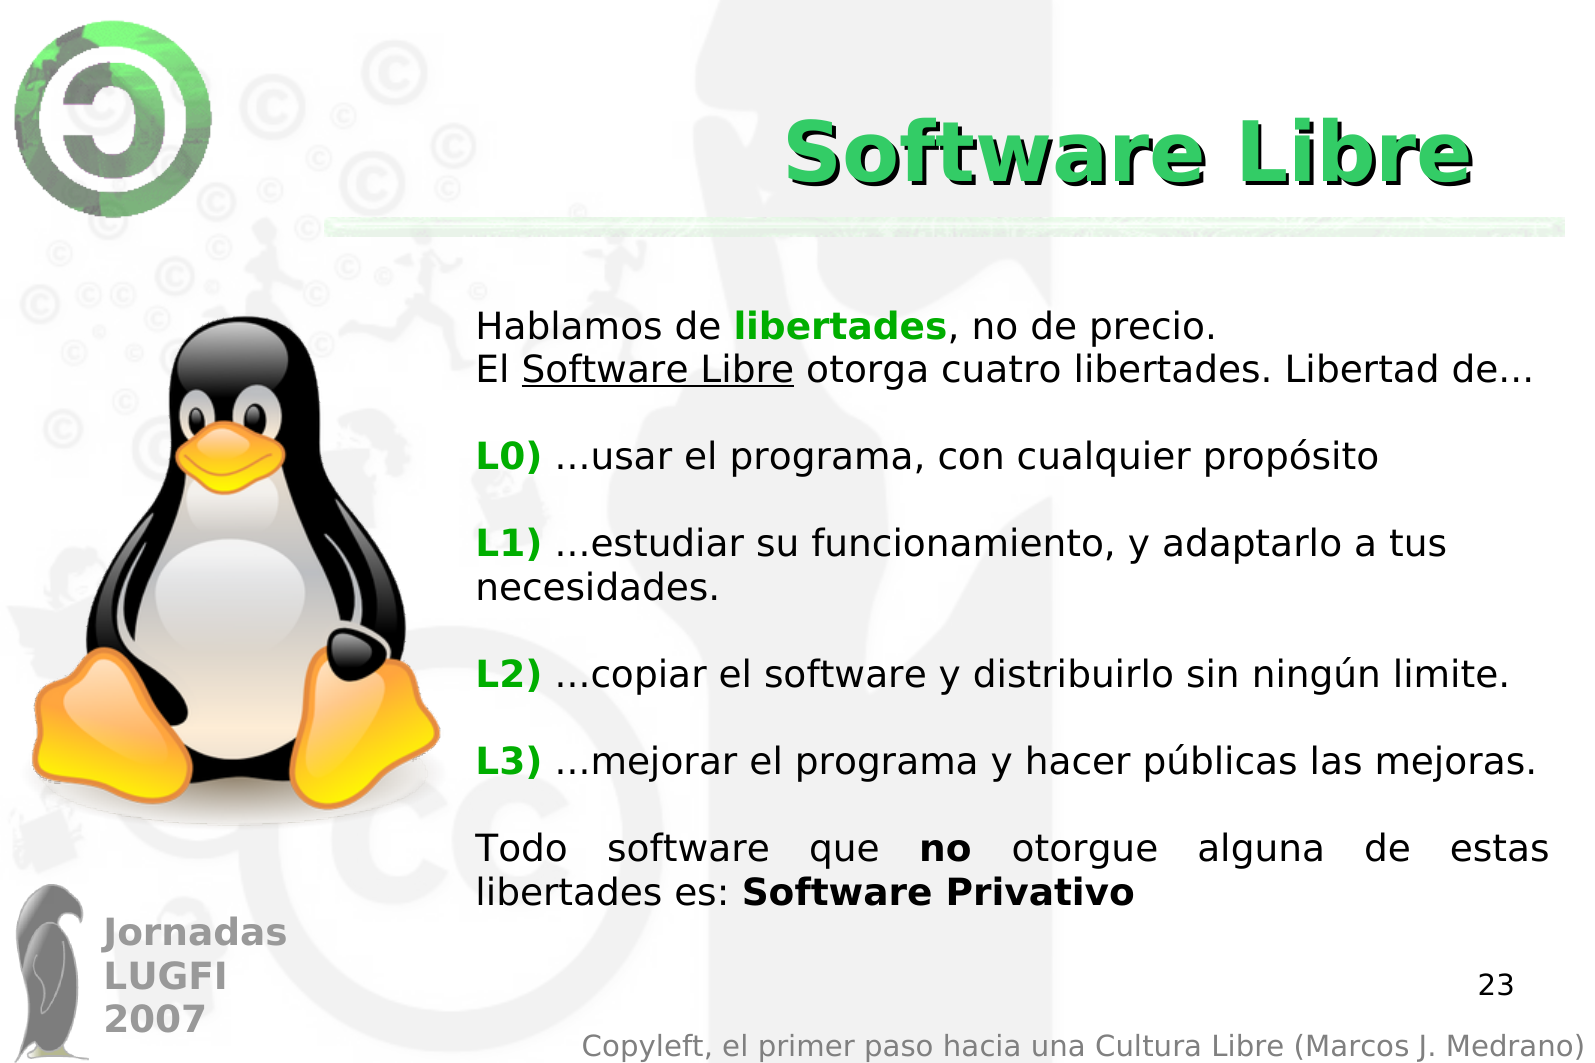

Software Libre
Hablamos de libertades, no de precio.
El Software Libre otorga cuatro libertades. Libertad de...
L0) ...usar el programa, con cualquier propósito
L1) ...estudiar su funcionamiento, y adaptarlo a tus necesidades.
L2) ...copiar el software y distribuirlo sin ningún limite.
L3) ...mejorar el programa y hacer públicas las mejoras.
Todo software que no otorgue alguna de estas libertades es: Software Privativo
23